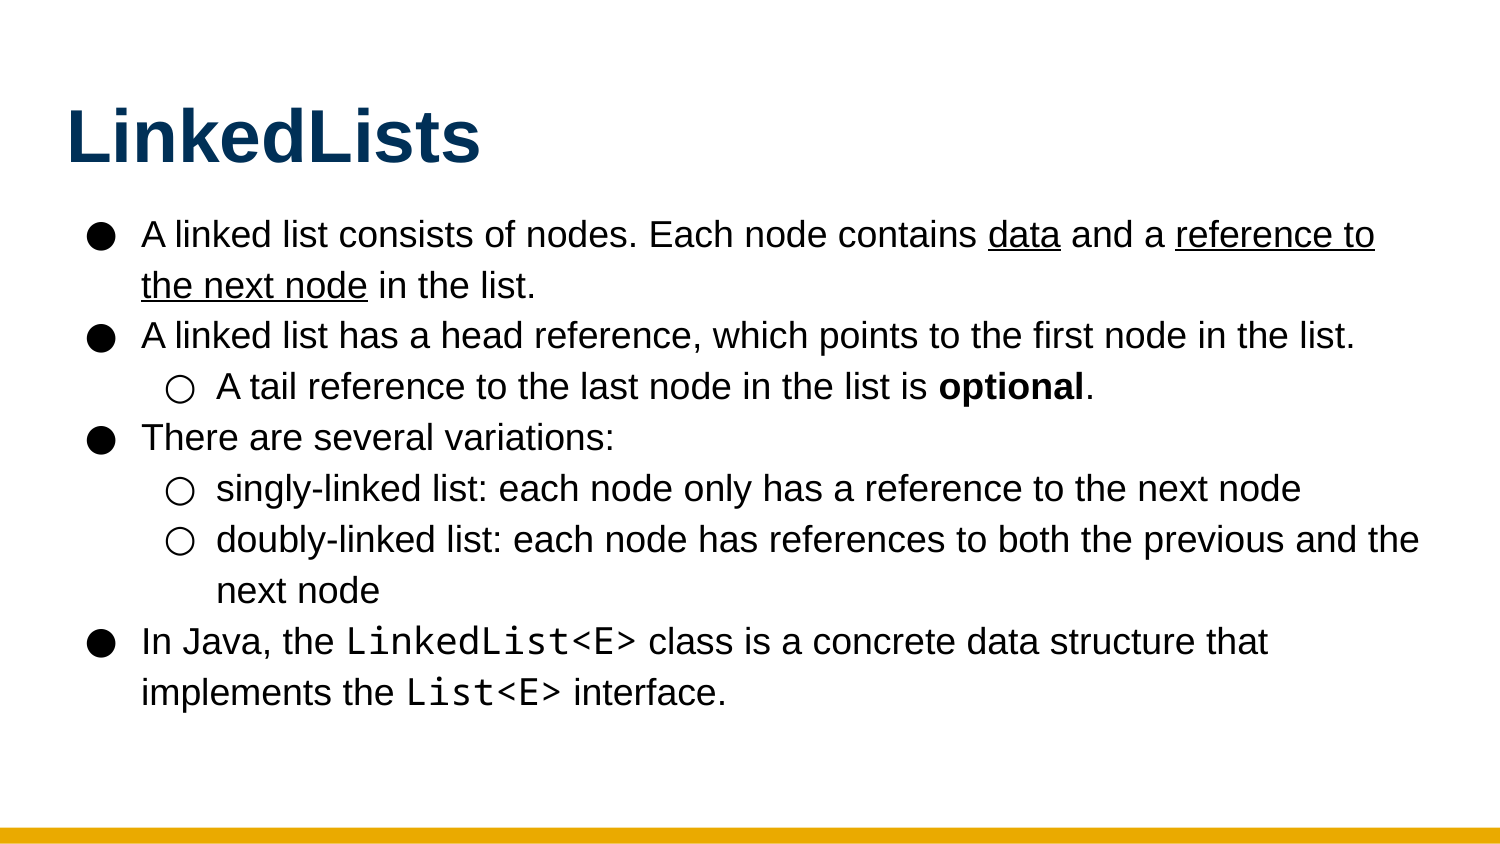

# LinkedLists
A linked list consists of nodes. Each node contains data and a reference to the next node in the list.
A linked list has a head reference, which points to the first node in the list.
A tail reference to the last node in the list is optional.
There are several variations:
singly-linked list: each node only has a reference to the next node
doubly-linked list: each node has references to both the previous and the next node
In Java, the LinkedList<E> class is a concrete data structure that implements the List<E> interface.